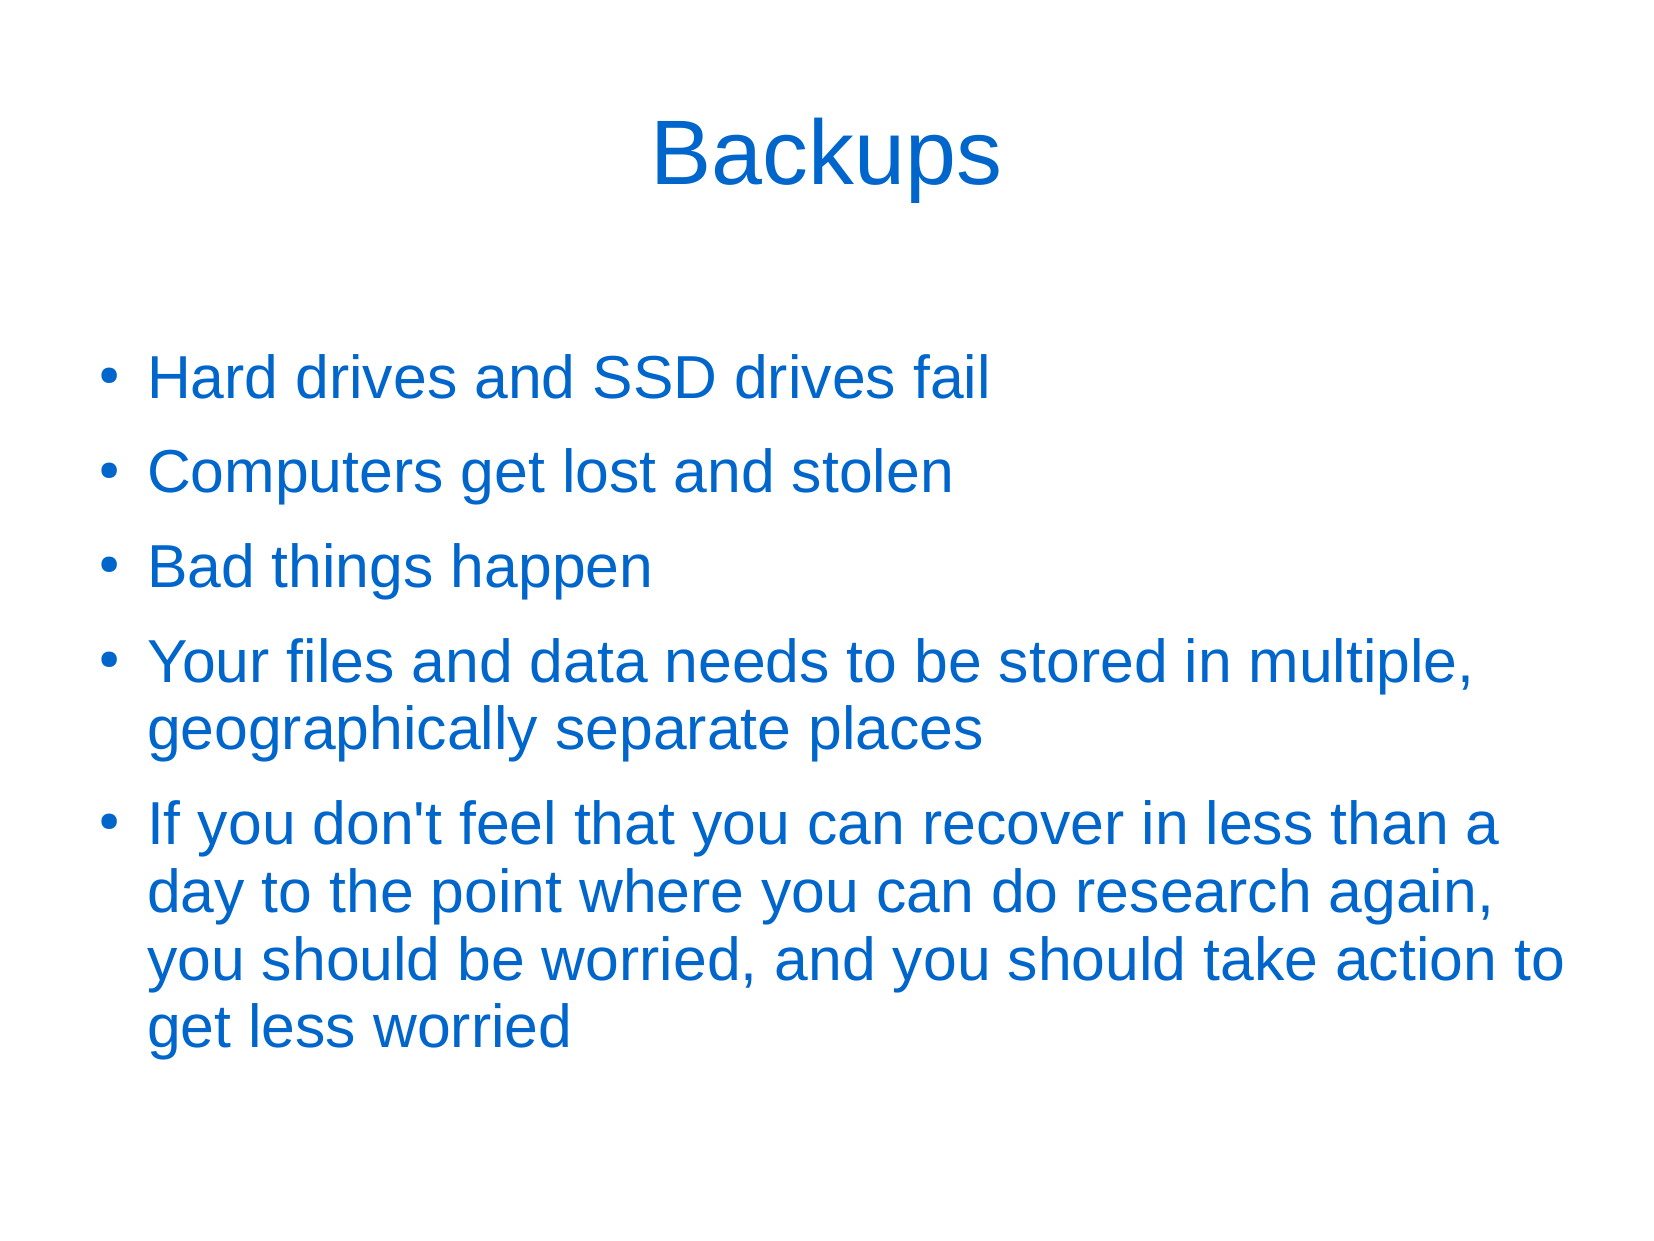

# Backups
Hard drives and SSD drives fail
Computers get lost and stolen
Bad things happen
Your files and data needs to be stored in multiple, geographically separate places
If you don't feel that you can recover in less than a day to the point where you can do research again, you should be worried, and you should take action to get less worried